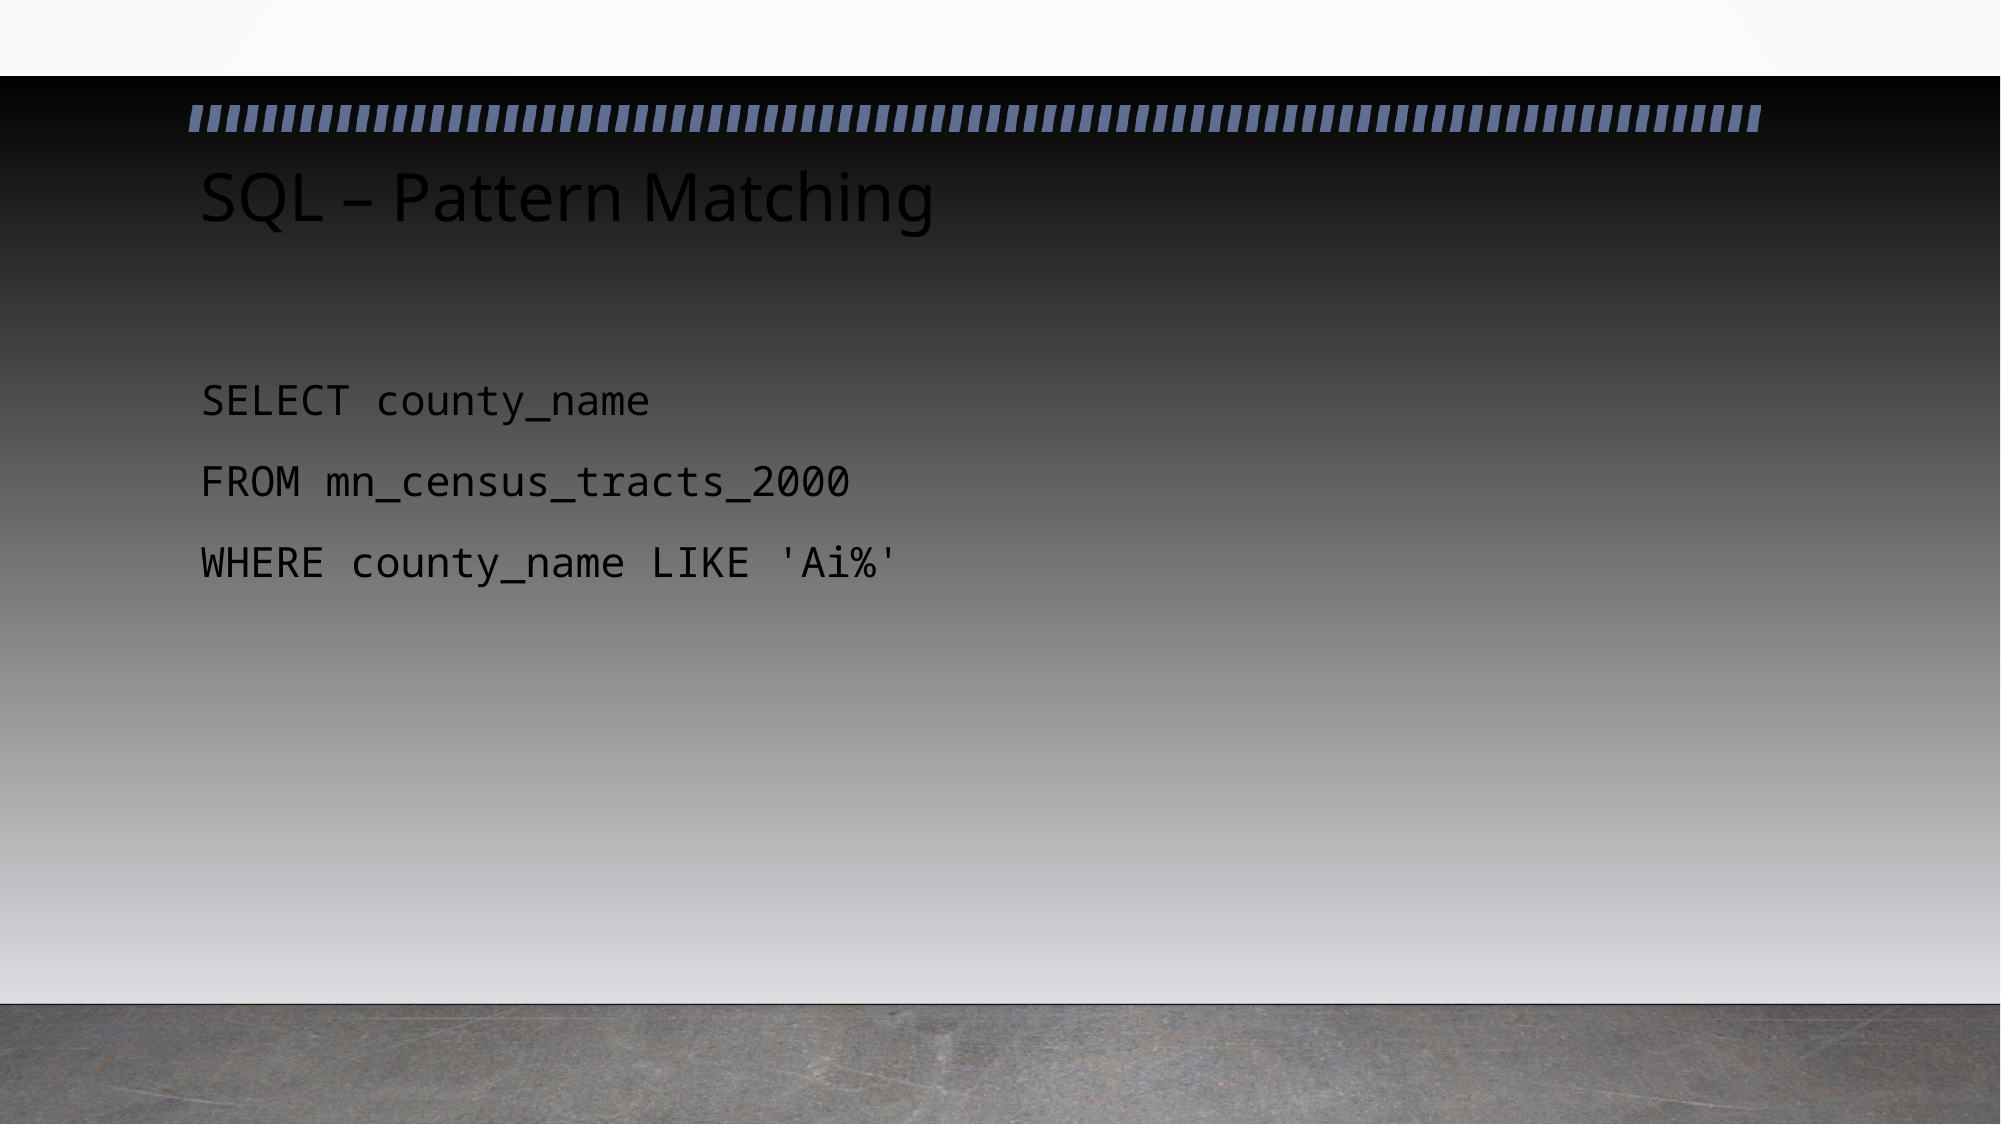

# SQL – Pattern Matching
SELECT county_name
FROM mn_census_tracts_2000
WHERE county_name LIKE 'Ai%'